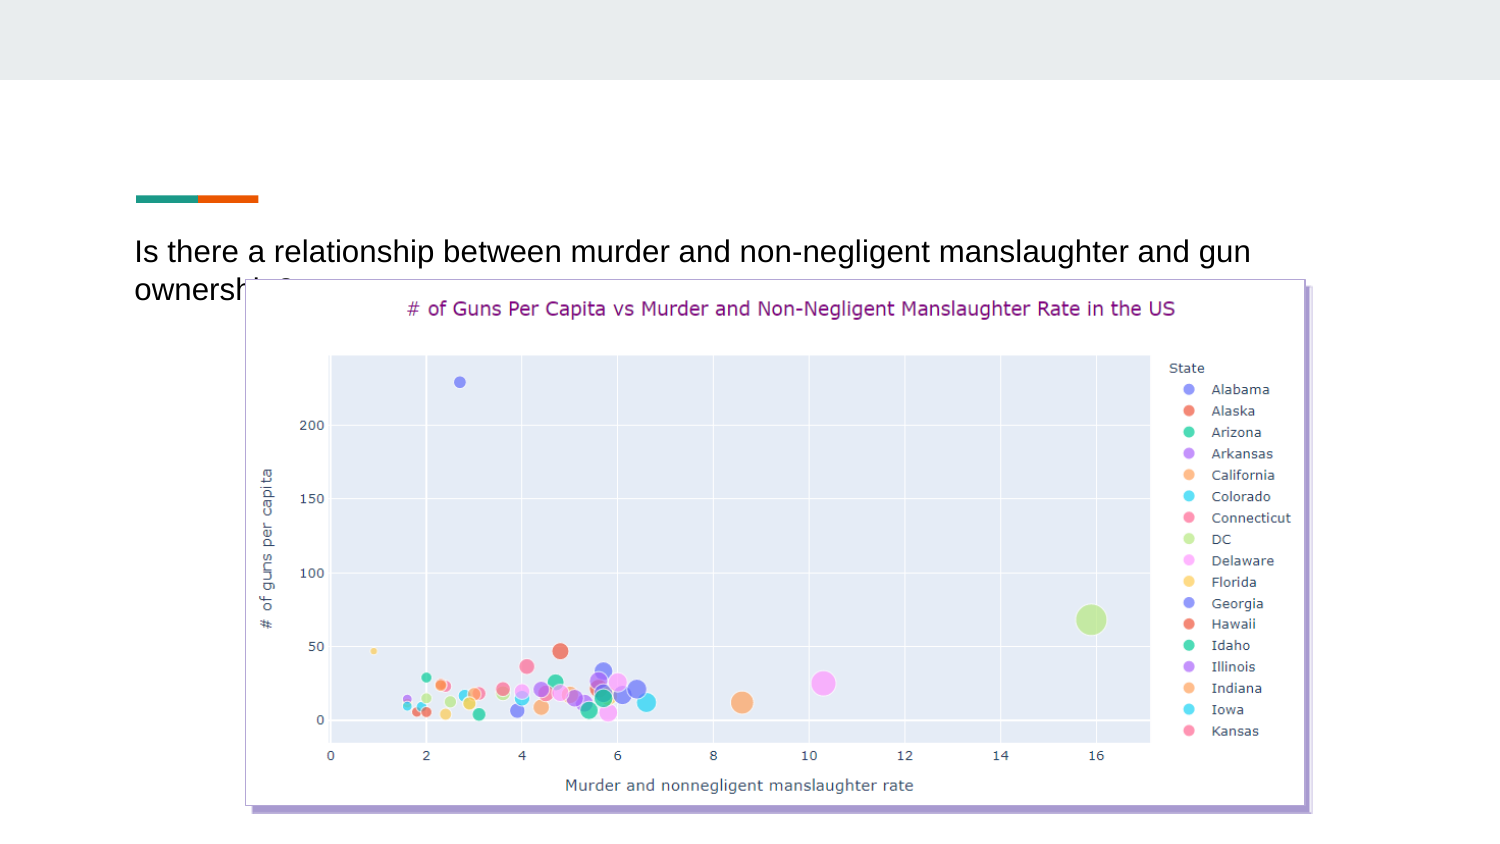

# Is there a relationship between murder and non-negligent manslaughter and gun ownership?